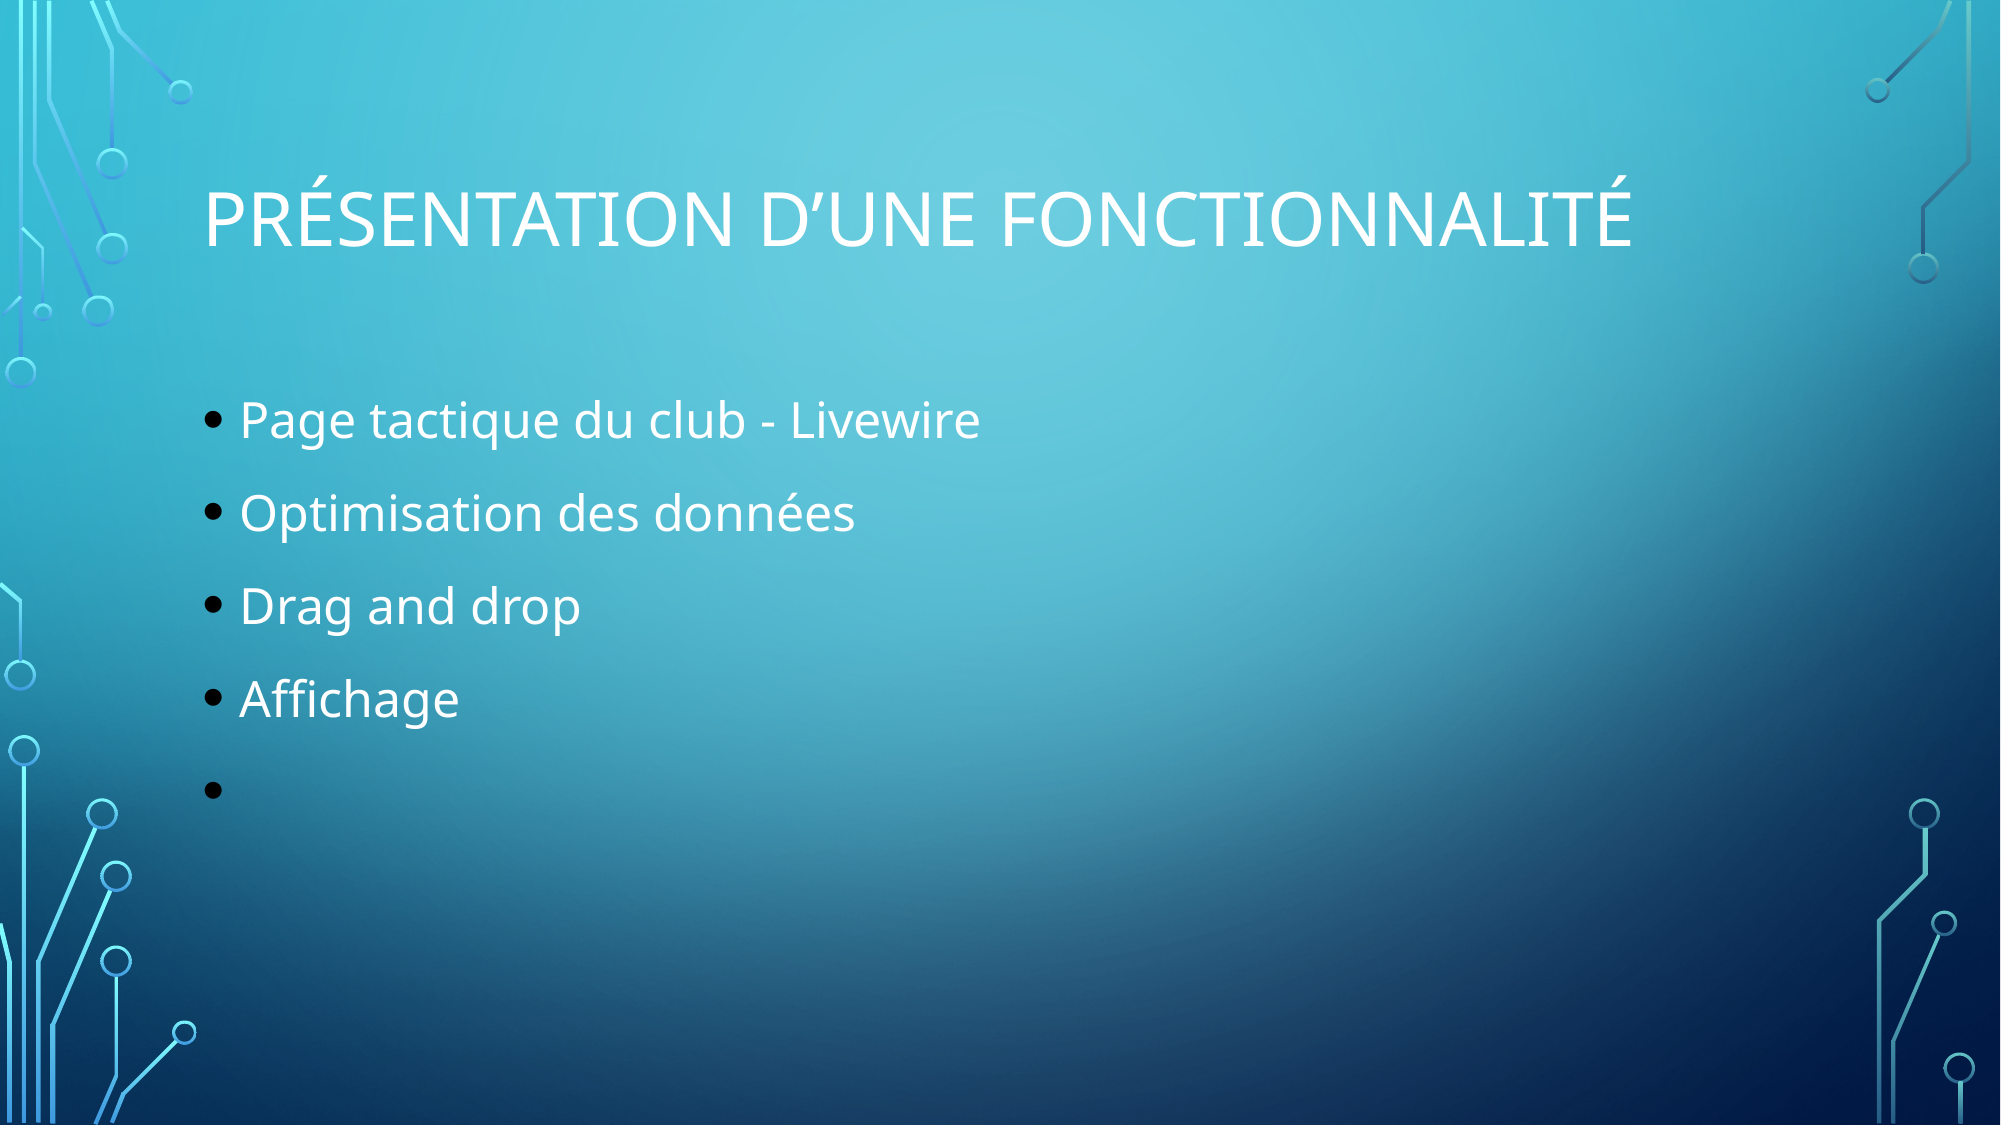

# Présentation d’une fonctionnalité
Page tactique du club - Livewire
Optimisation des données
Drag and drop
Affichage